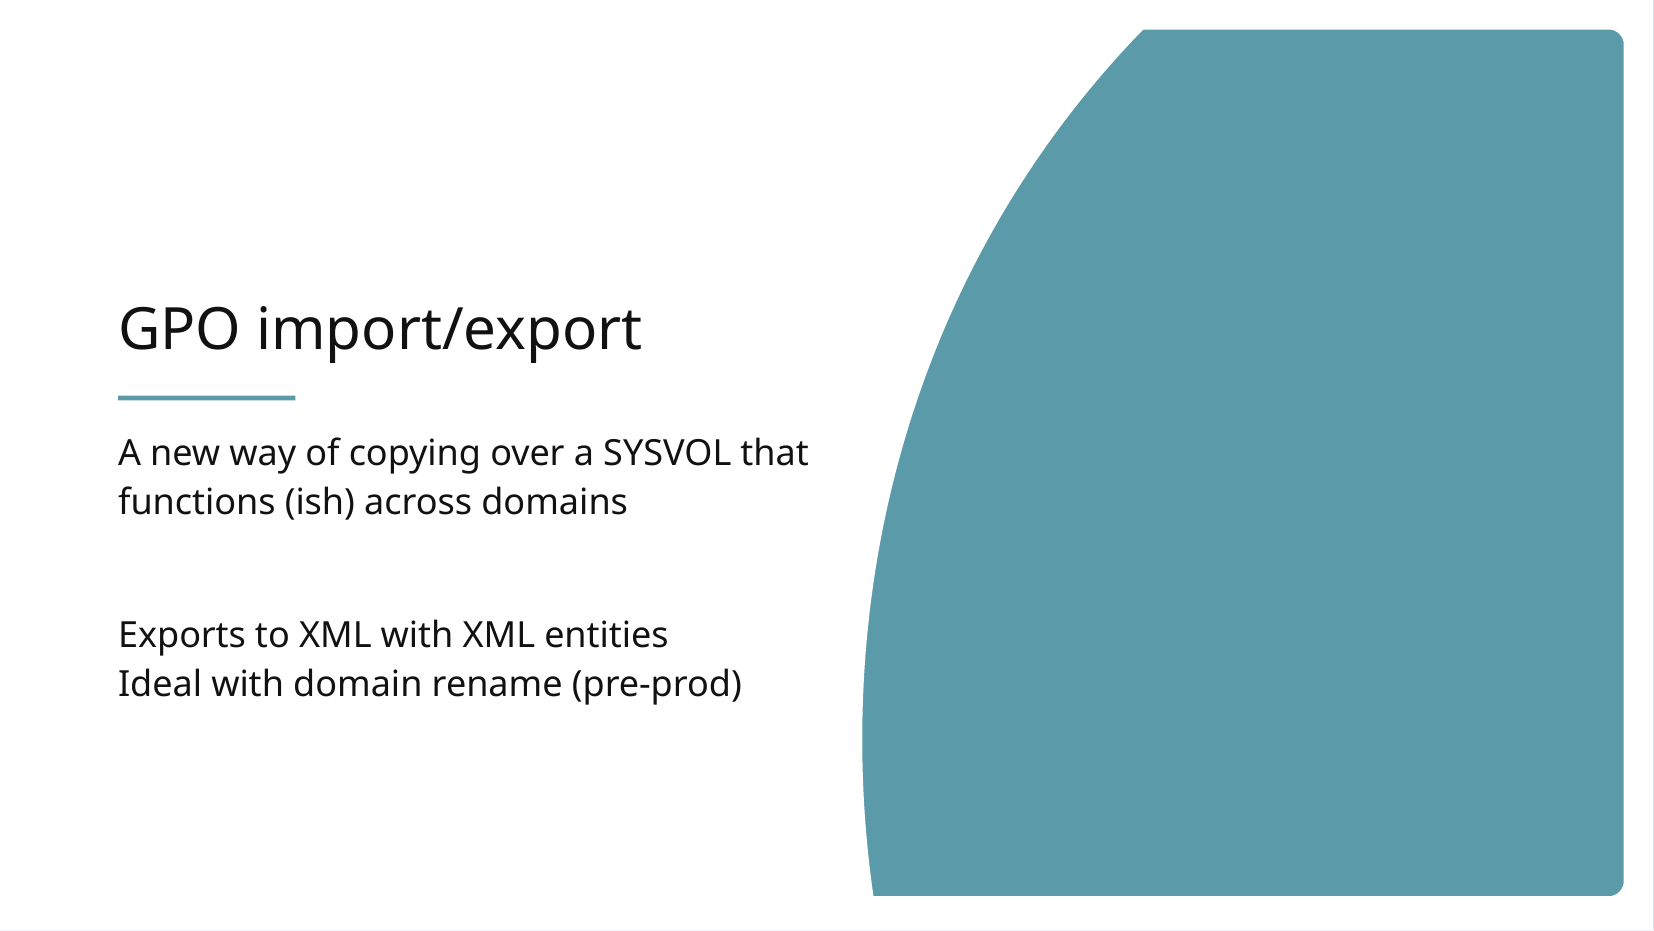

# GPO import/export
A new way of copying over a SYSVOL that functions (ish) across domains
Exports to XML with XML entities
Ideal with domain rename (pre-prod)